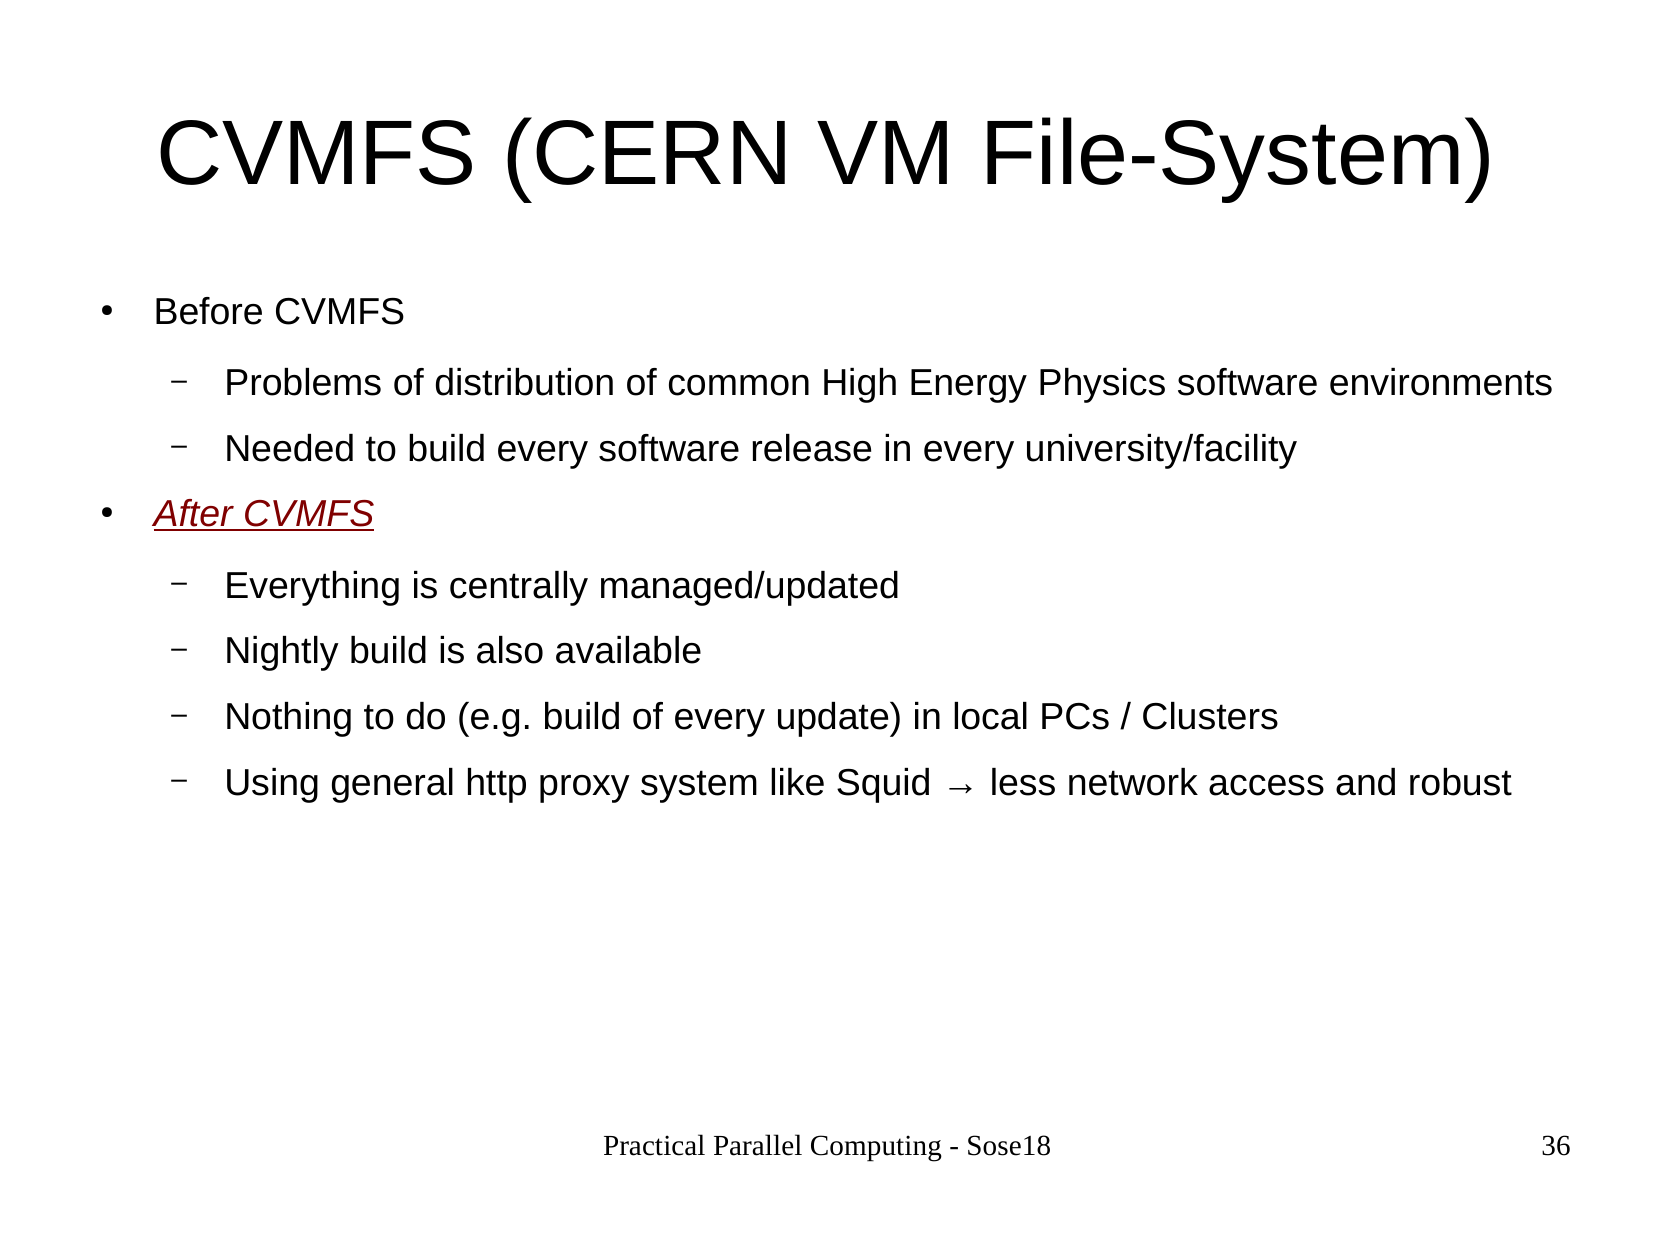

# CVMFS (CERN VM File-System)
Before CVMFS
Problems of distribution of common High Energy Physics software environments
Needed to build every software release in every university/facility
After CVMFS
Everything is centrally managed/updated
Nightly build is also available
Nothing to do (e.g. build of every update) in local PCs / Clusters
Using general http proxy system like Squid → less network access and robust
Practical Parallel Computing - Sose18
36